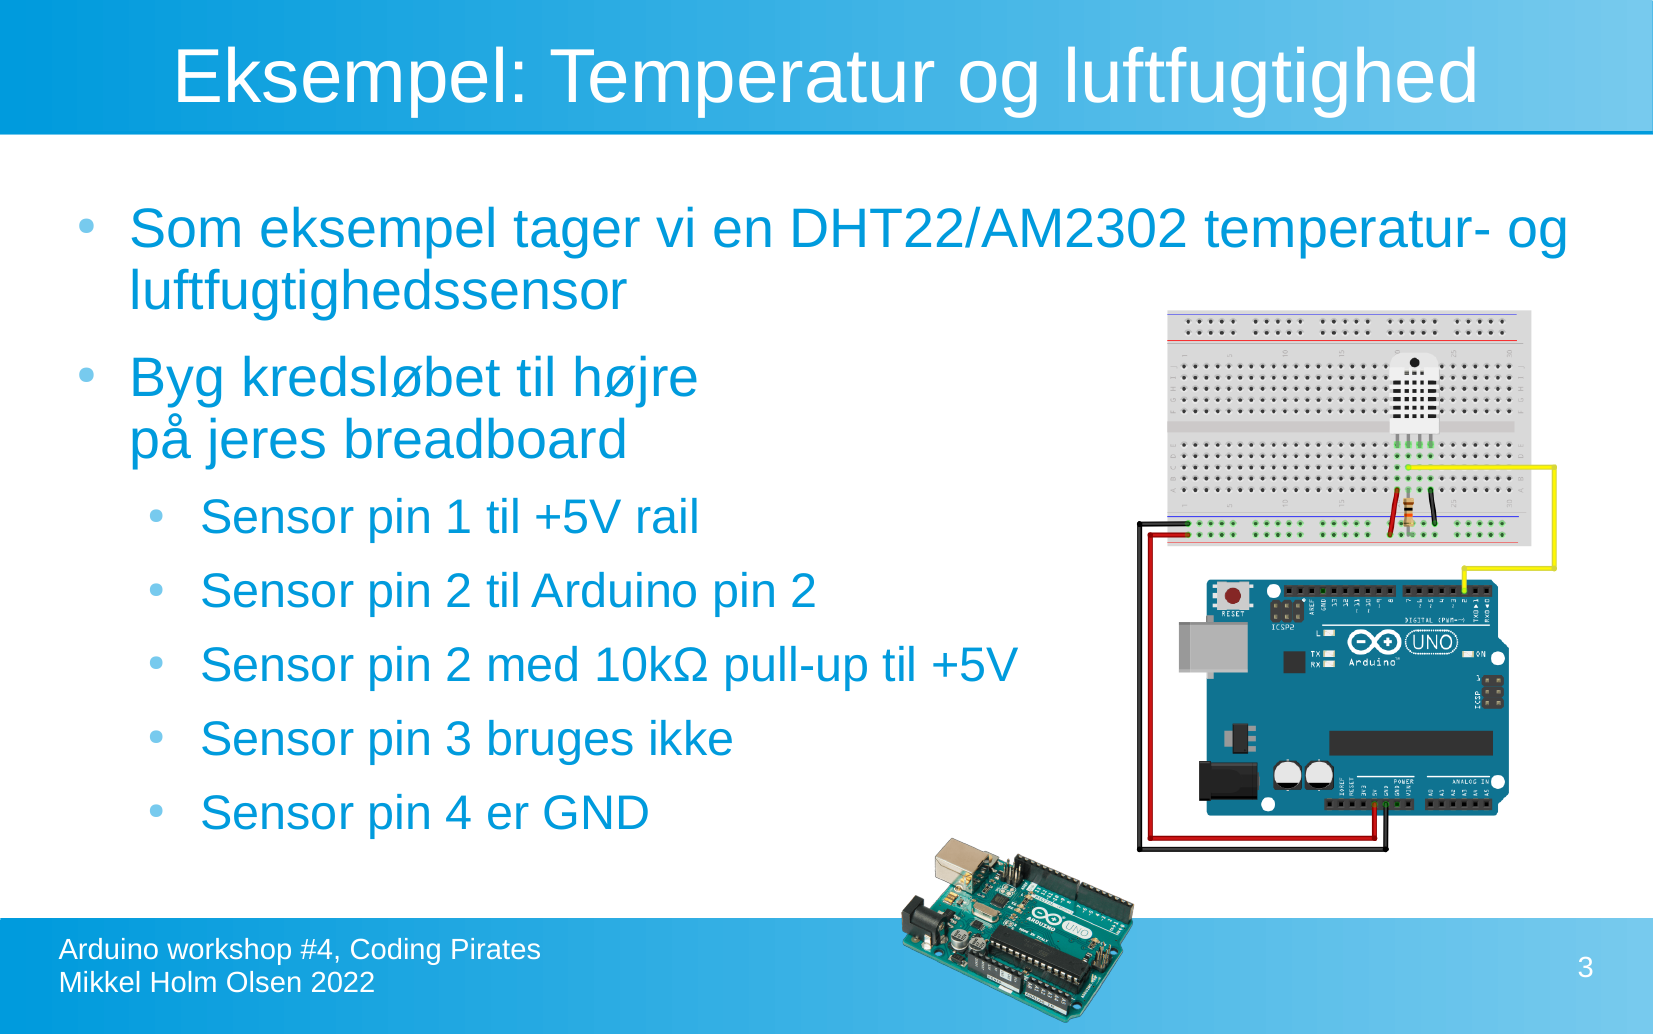

# Eksempel: Temperatur og luftfugtighed
Som eksempel tager vi en DHT22/AM2302 temperatur- og luftfugtighedssensor
Byg kredsløbet til højre
på jeres breadboard
Sensor pin 1 til +5V rail
Sensor pin 2 til Arduino pin 2
Sensor pin 2 med 10kΩ pull-up til +5V
Sensor pin 3 bruges ikke
Sensor pin 4 er GND
3